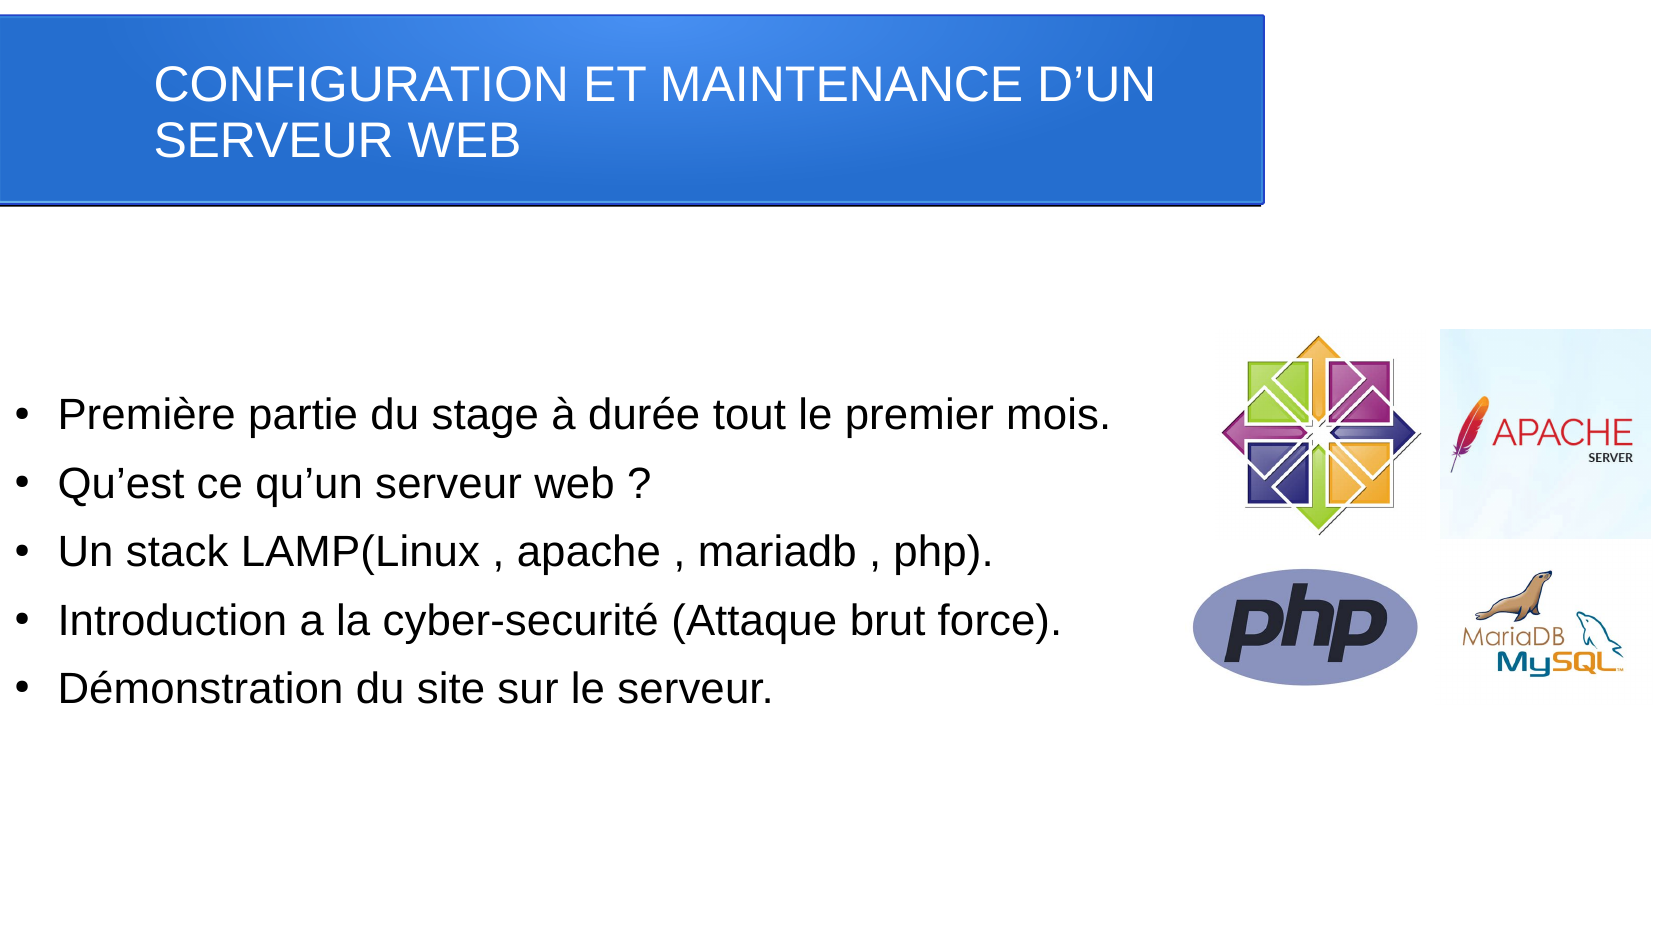

# CONFIGURATION ET MAINTENANCE D’UN SERVEUR WEB
Première partie du stage à durée tout le premier mois.
Qu’est ce qu’un serveur web ?
Un stack LAMP(Linux , apache , mariadb , php).
Introduction a la cyber-securité (Attaque brut force).
Démonstration du site sur le serveur.